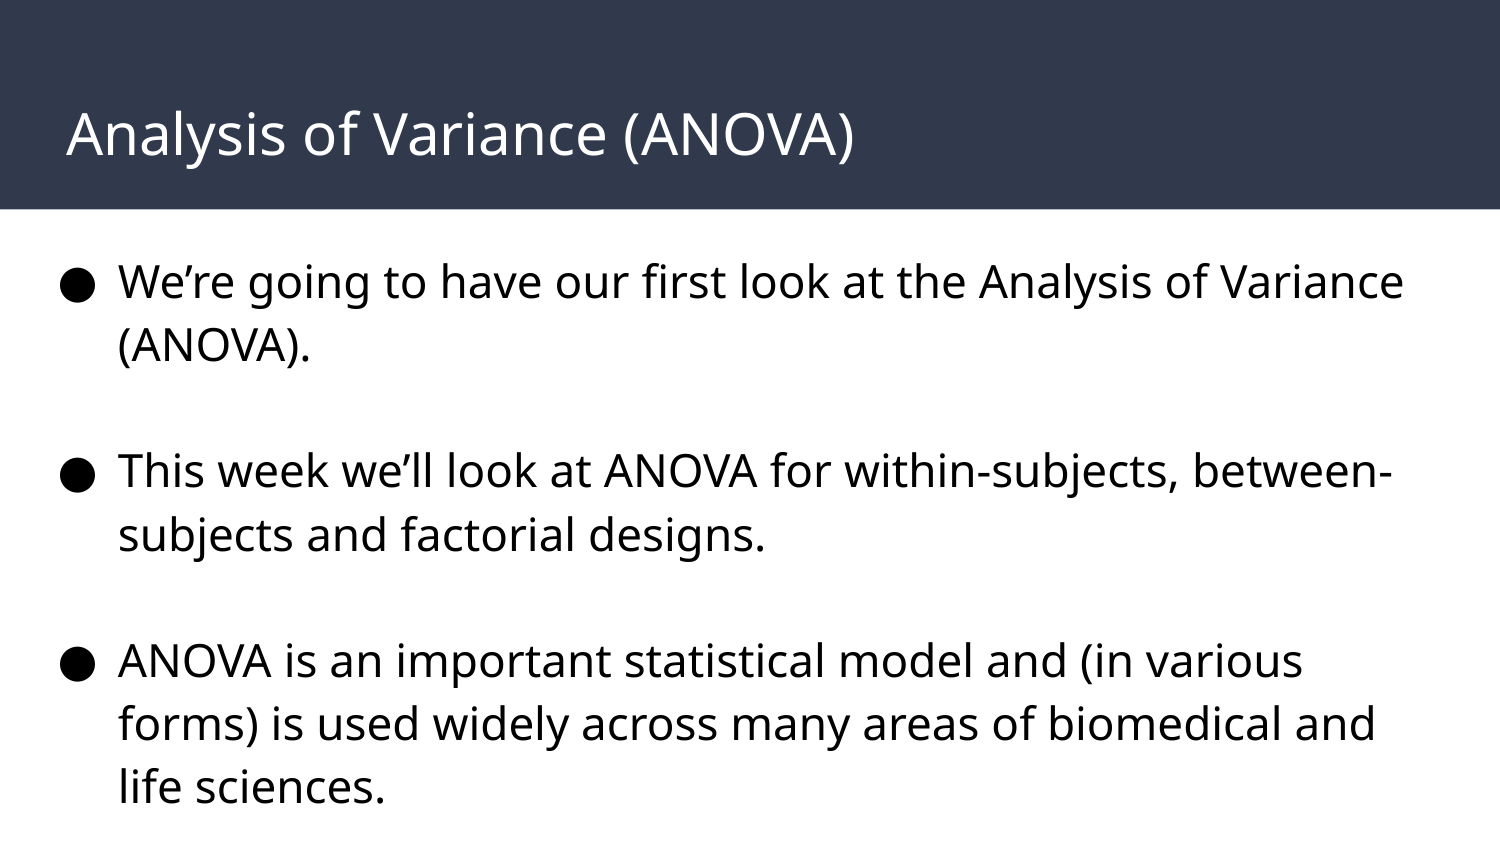

# Analysis of Variance (ANOVA)
We’re going to have our first look at the Analysis of Variance (ANOVA).
This week we’ll look at ANOVA for within-subjects, between-subjects and factorial designs.
ANOVA is an important statistical model and (in various forms) is used widely across many areas of biomedical and life sciences.